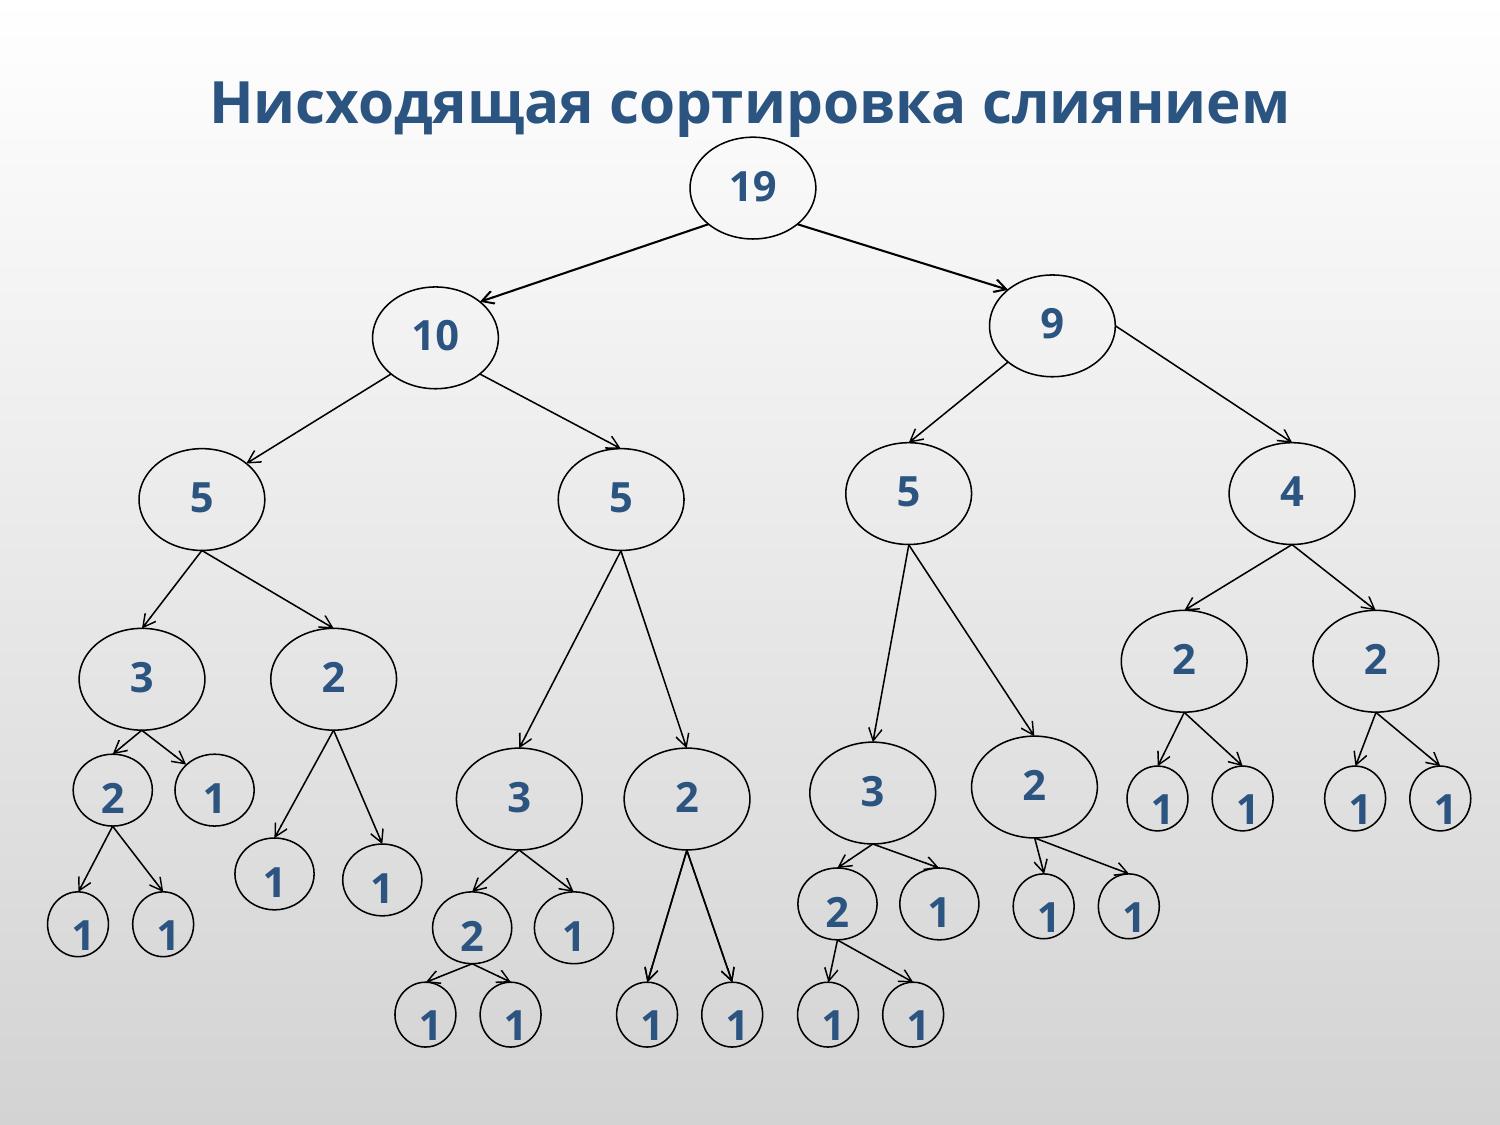

Нисходящая сортировка слиянием
19
9
10
5
4
5
5
2
2
3
2
2
3
3
2
2
1
1
1
1
1
1
1
2
1
1
1
1
1
2
1
1
1
1
1
1
1